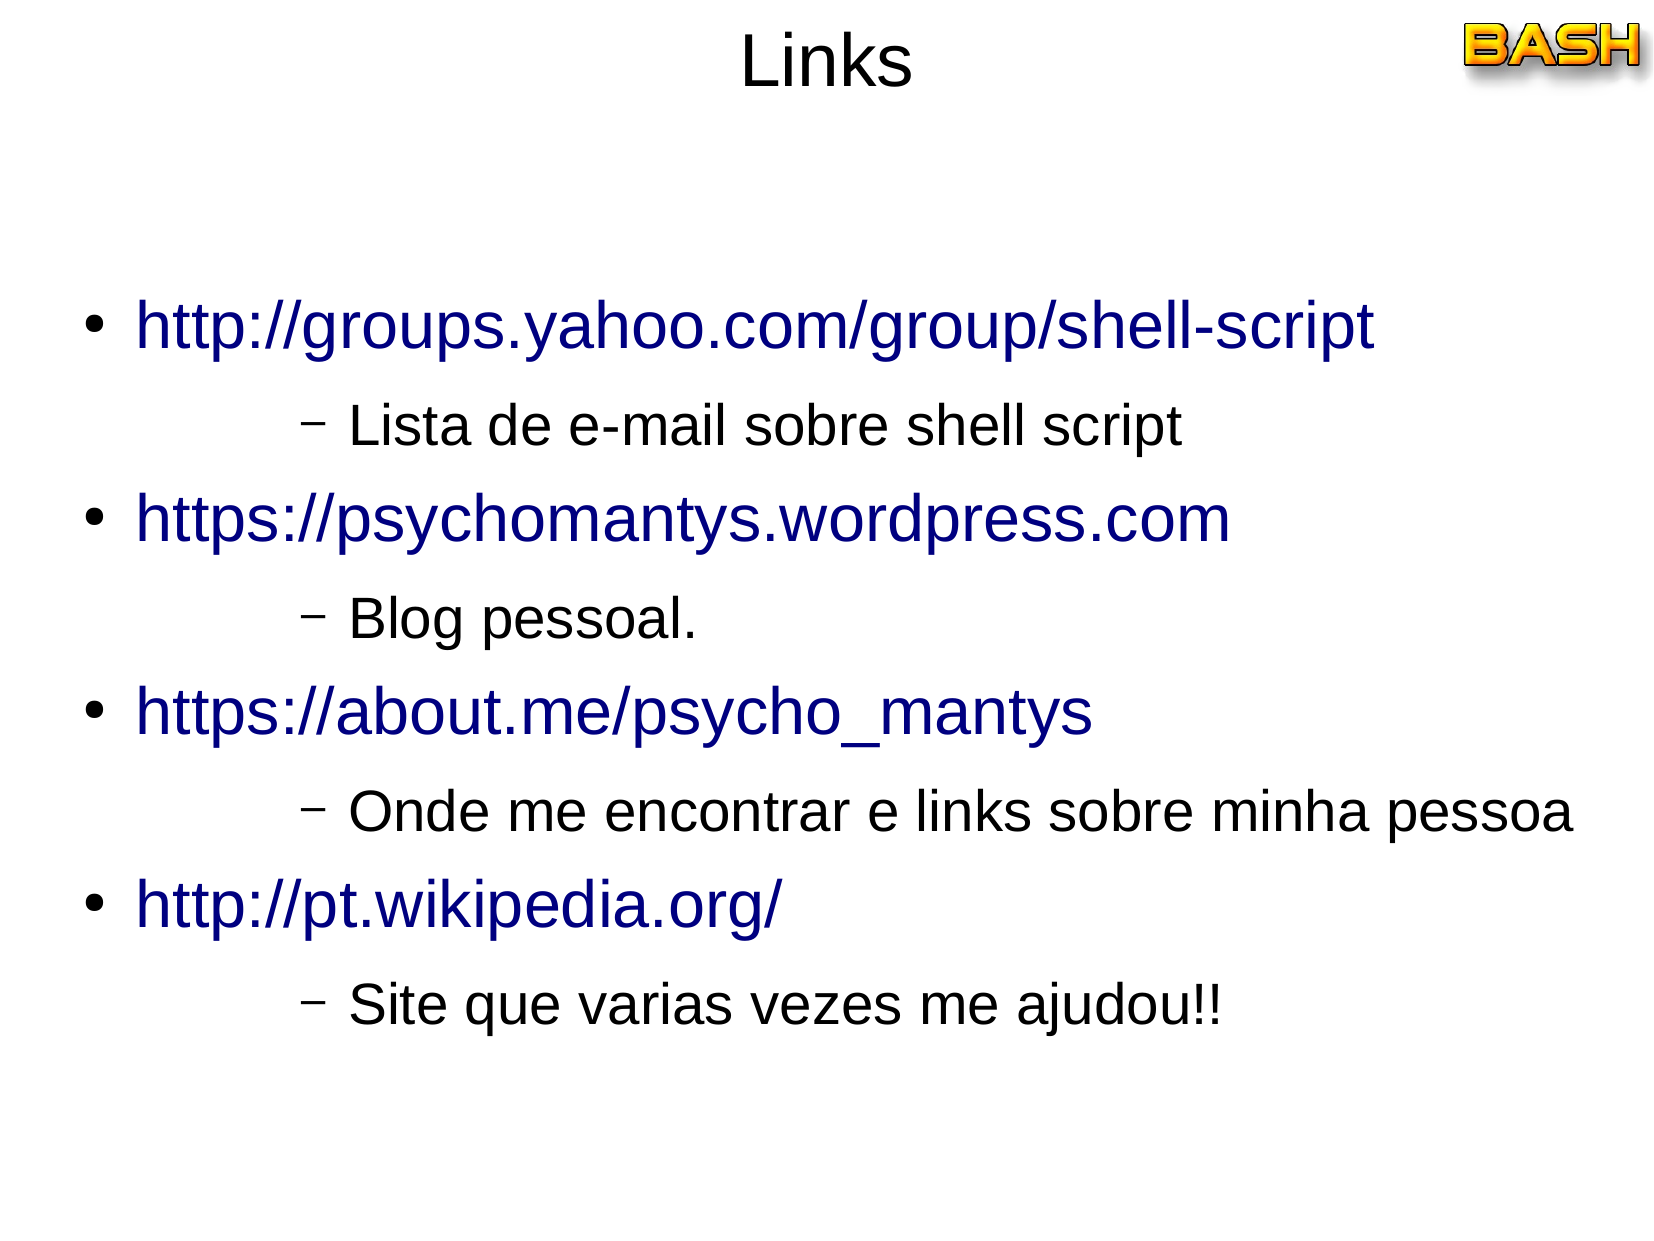

# Links
http://groups.yahoo.com/group/shell-script
Lista de e-mail sobre shell script
https://psychomantys.wordpress.com
Blog pessoal.
https://about.me/psycho_mantys
Onde me encontrar e links sobre minha pessoa
http://pt.wikipedia.org/
Site que varias vezes me ajudou!!